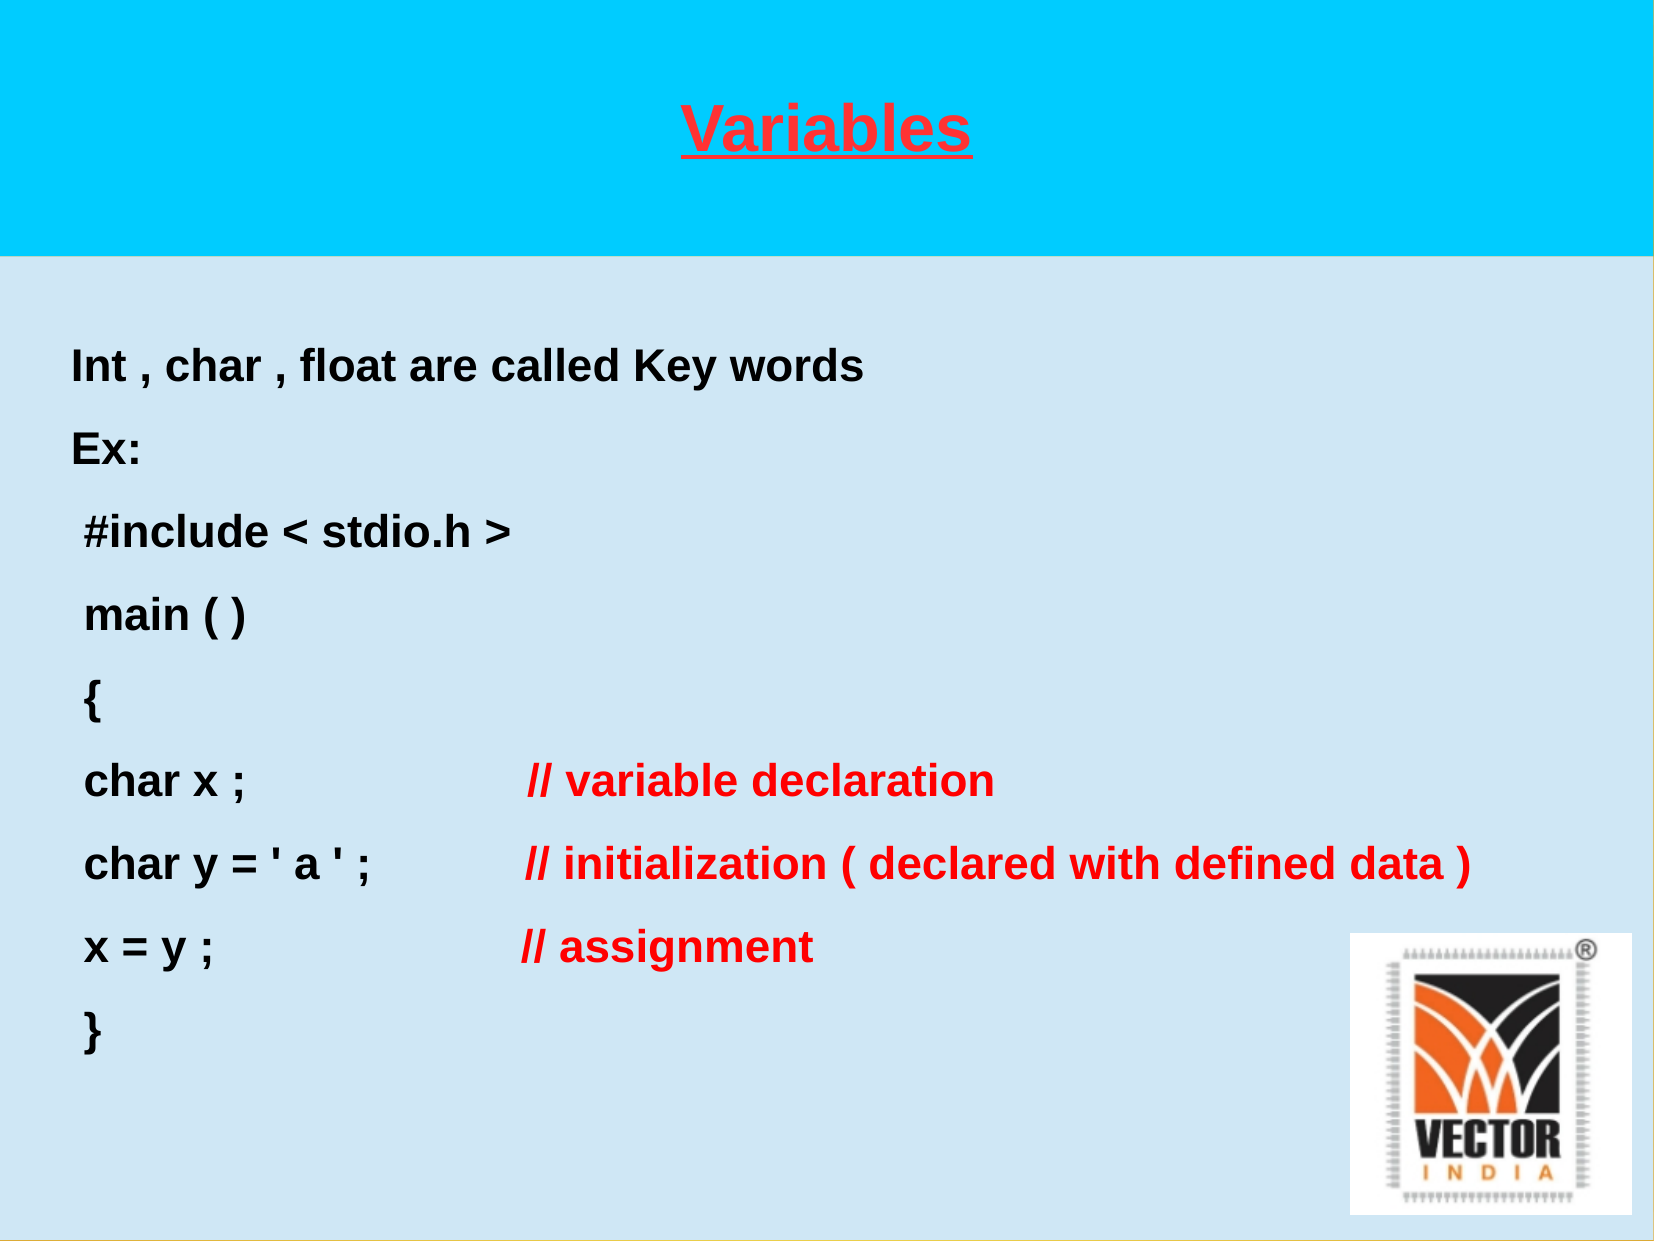

# Variables
Int , char , float are called Key words
Ex:
 #include < stdio.h >
 main ( )
 {
 char x ; // variable declaration
 char y = ' a ' ; // initialization ( declared with defined data )
 x = y ; // assignment
 }